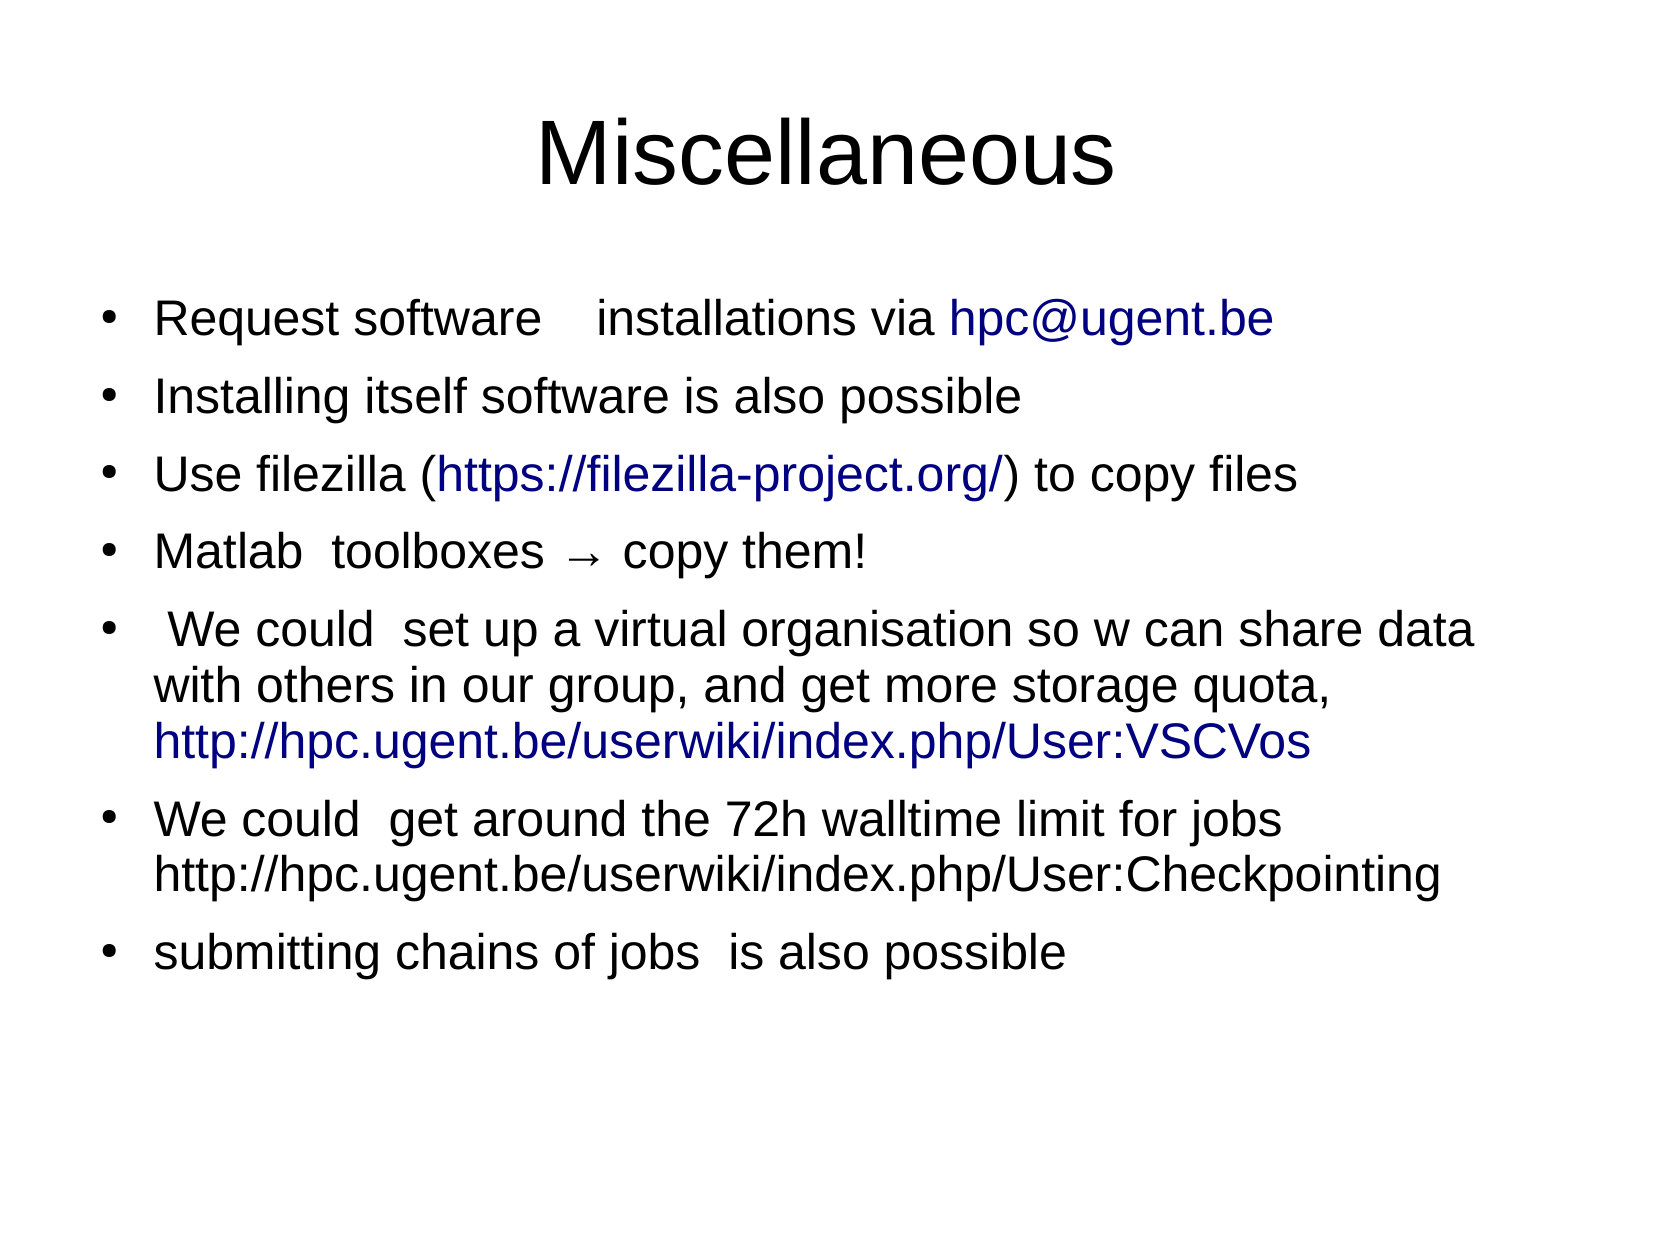

# Miscellaneous
Request software	installations via hpc@ugent.be
Installing itself software is also possible
Use filezilla (https://filezilla-project.org/) to copy files
Matlab toolboxes → copy them!
 We could set up a virtual organisation so w can share data with others in our group, and get more storage quota, http://hpc.ugent.be/userwiki/index.php/User:VSCVos
We could get around the 72h walltime limit for jobs http://hpc.ugent.be/userwiki/index.php/User:Checkpointing
submitting chains of jobs is also possible